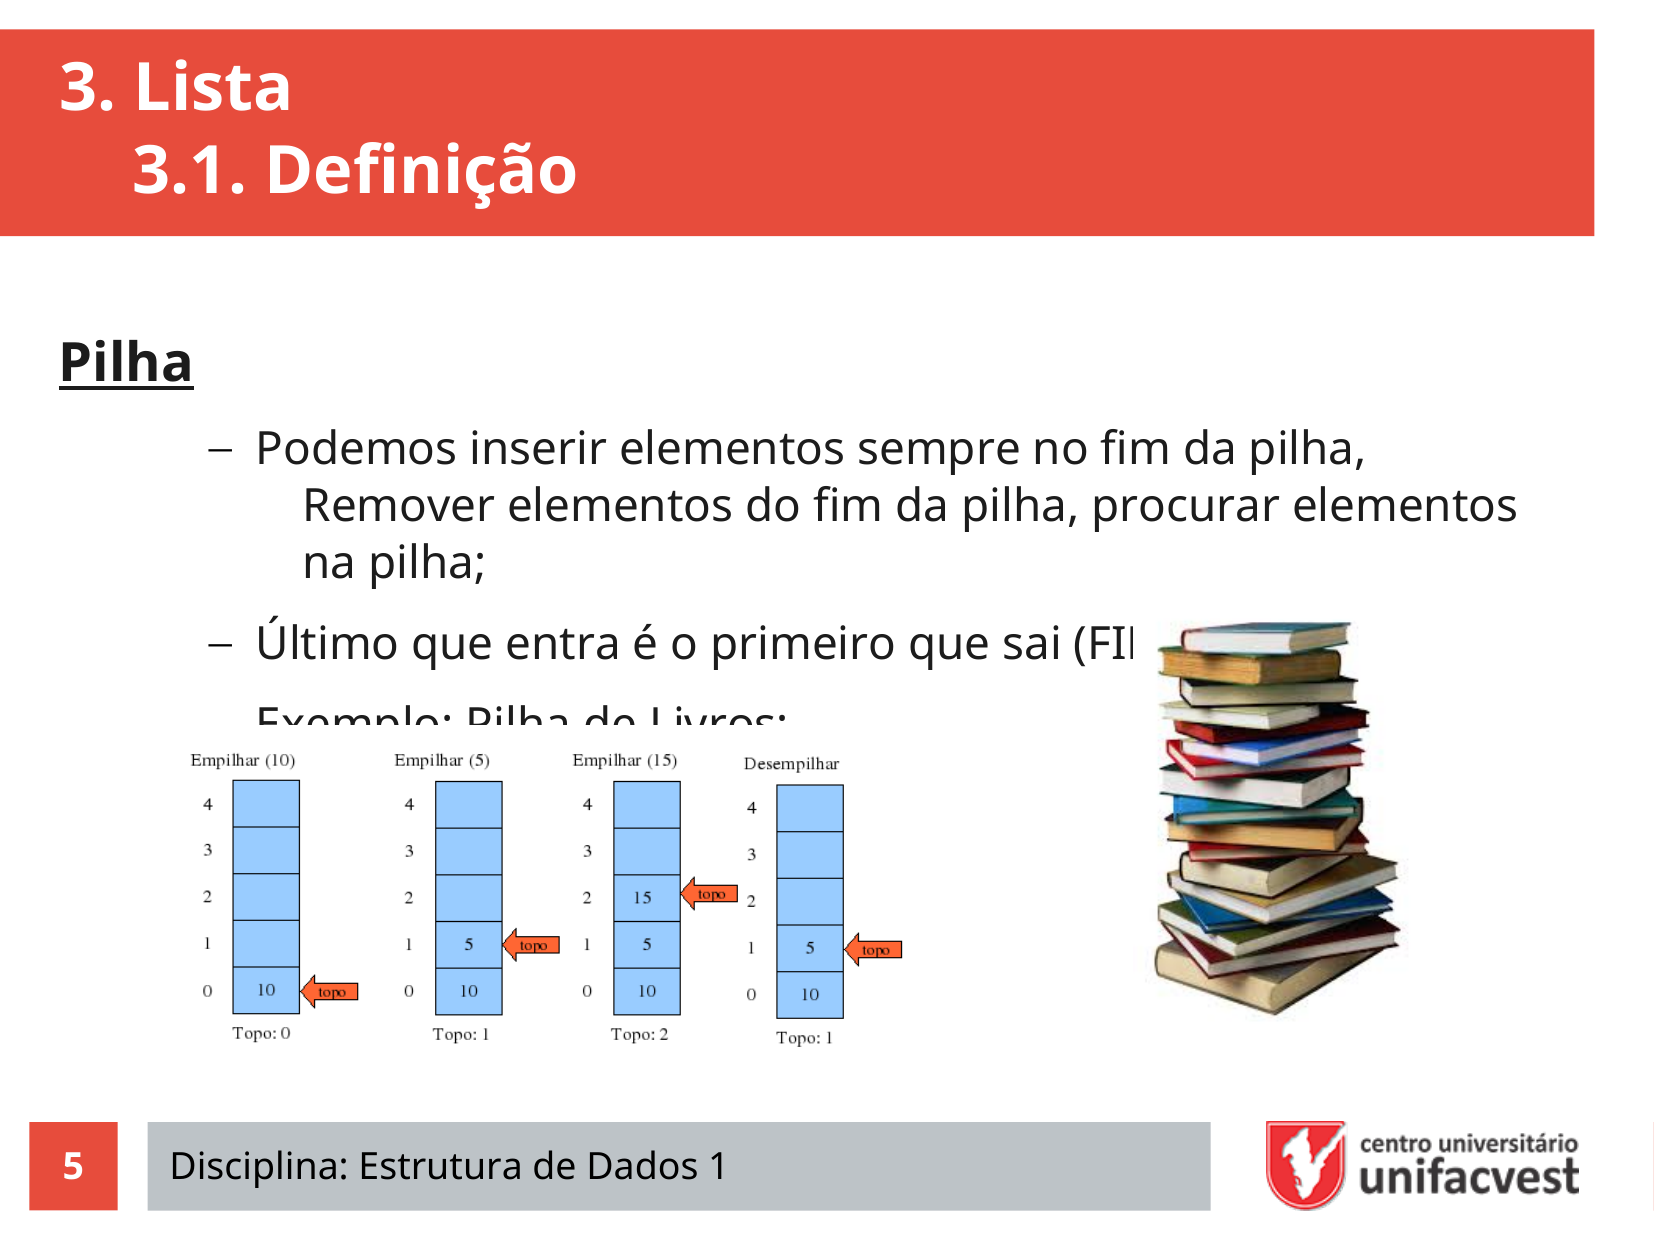

# 3. Lista 3.1. Definição
Pilha
Podemos inserir elementos sempre no fim da pilha, Remover elementos do fim da pilha, procurar elementos na pilha;
Último que entra é o primeiro que sai (FILO);
Exemplo: Pilha de Livros;
5
Disciplina: Estrutura de Dados 1